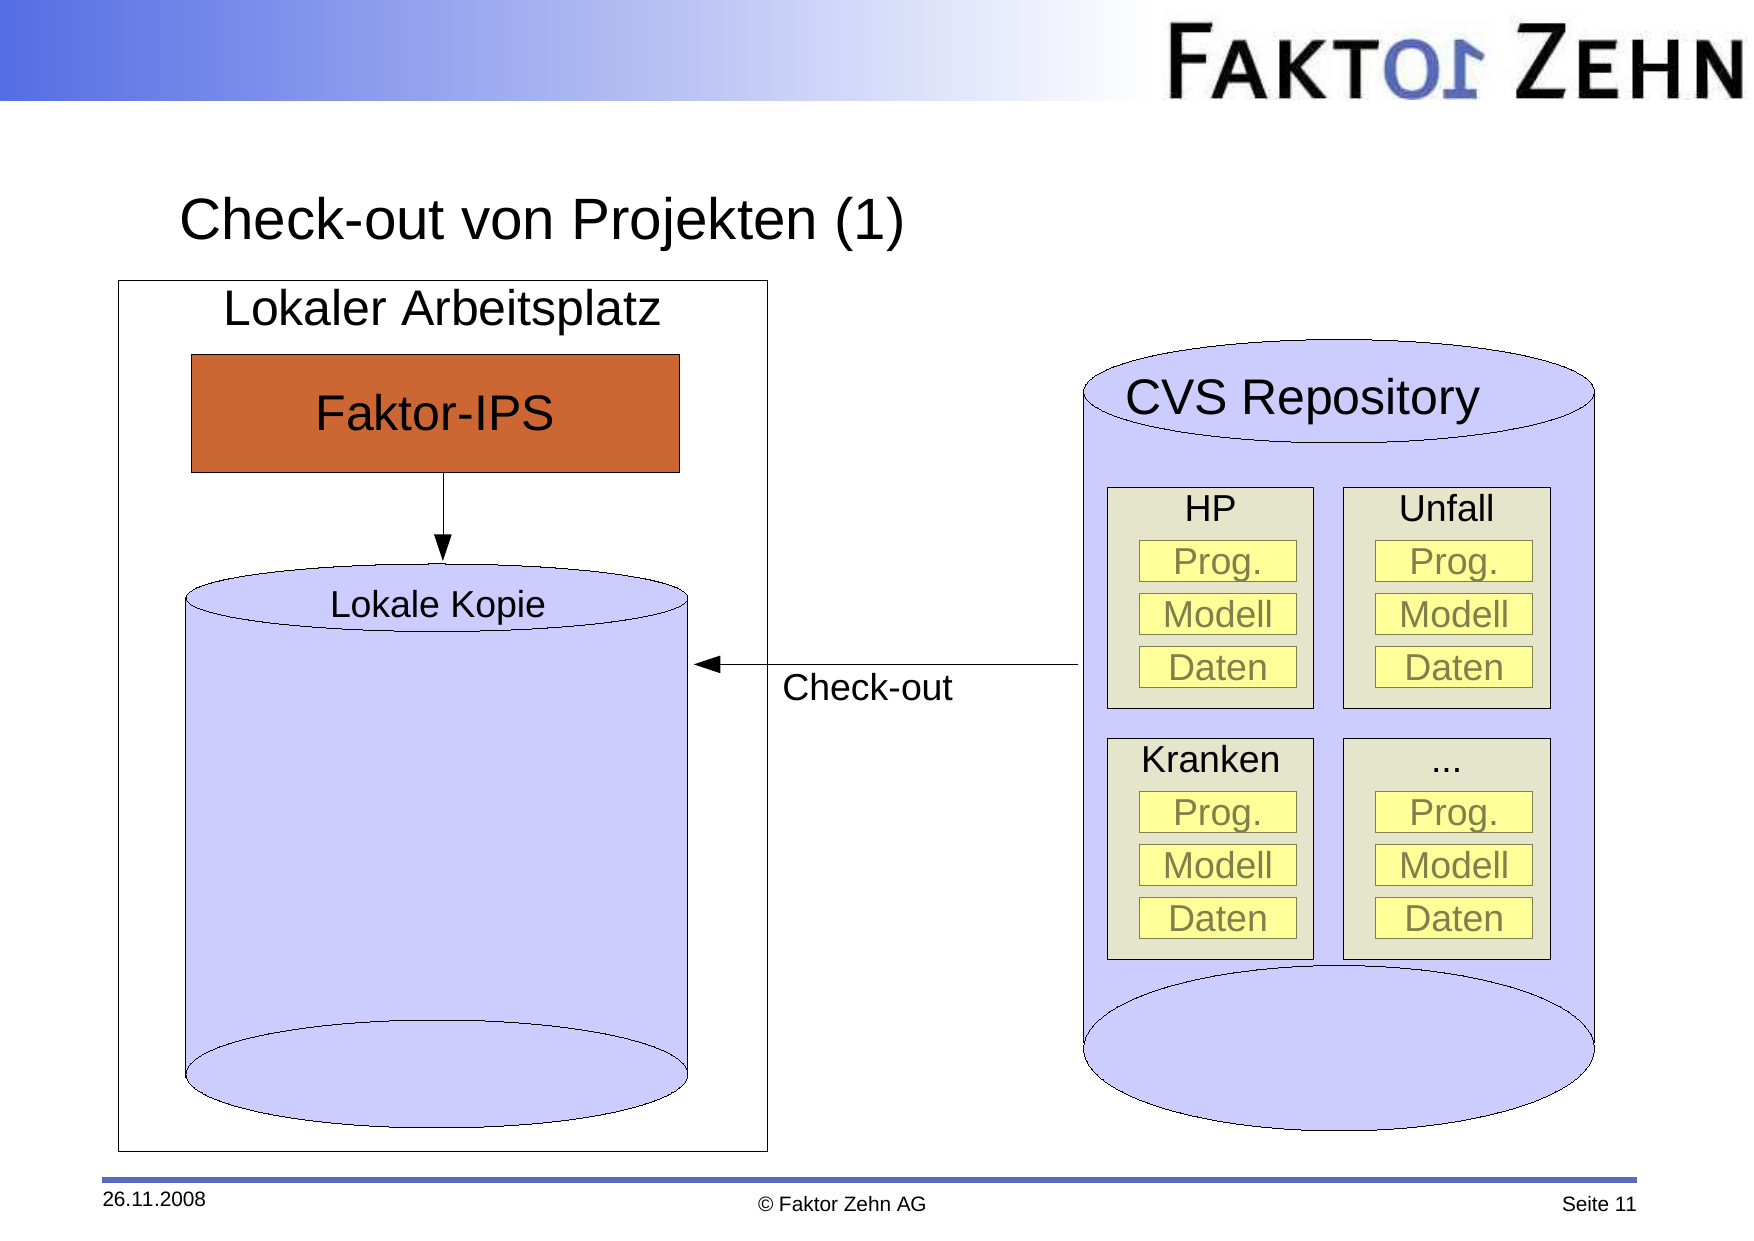

# Check-out von Projekten (1)
Lokaler Arbeitsplatz
Faktor-IPS
CVS Repository
HP
Unfall
Prog.
Prog.
Lokale Kopie
Modell
Modell
Daten
Daten
Check-out
Kranken
...
Prog.
Prog.
Modell
Modell
Daten
Daten